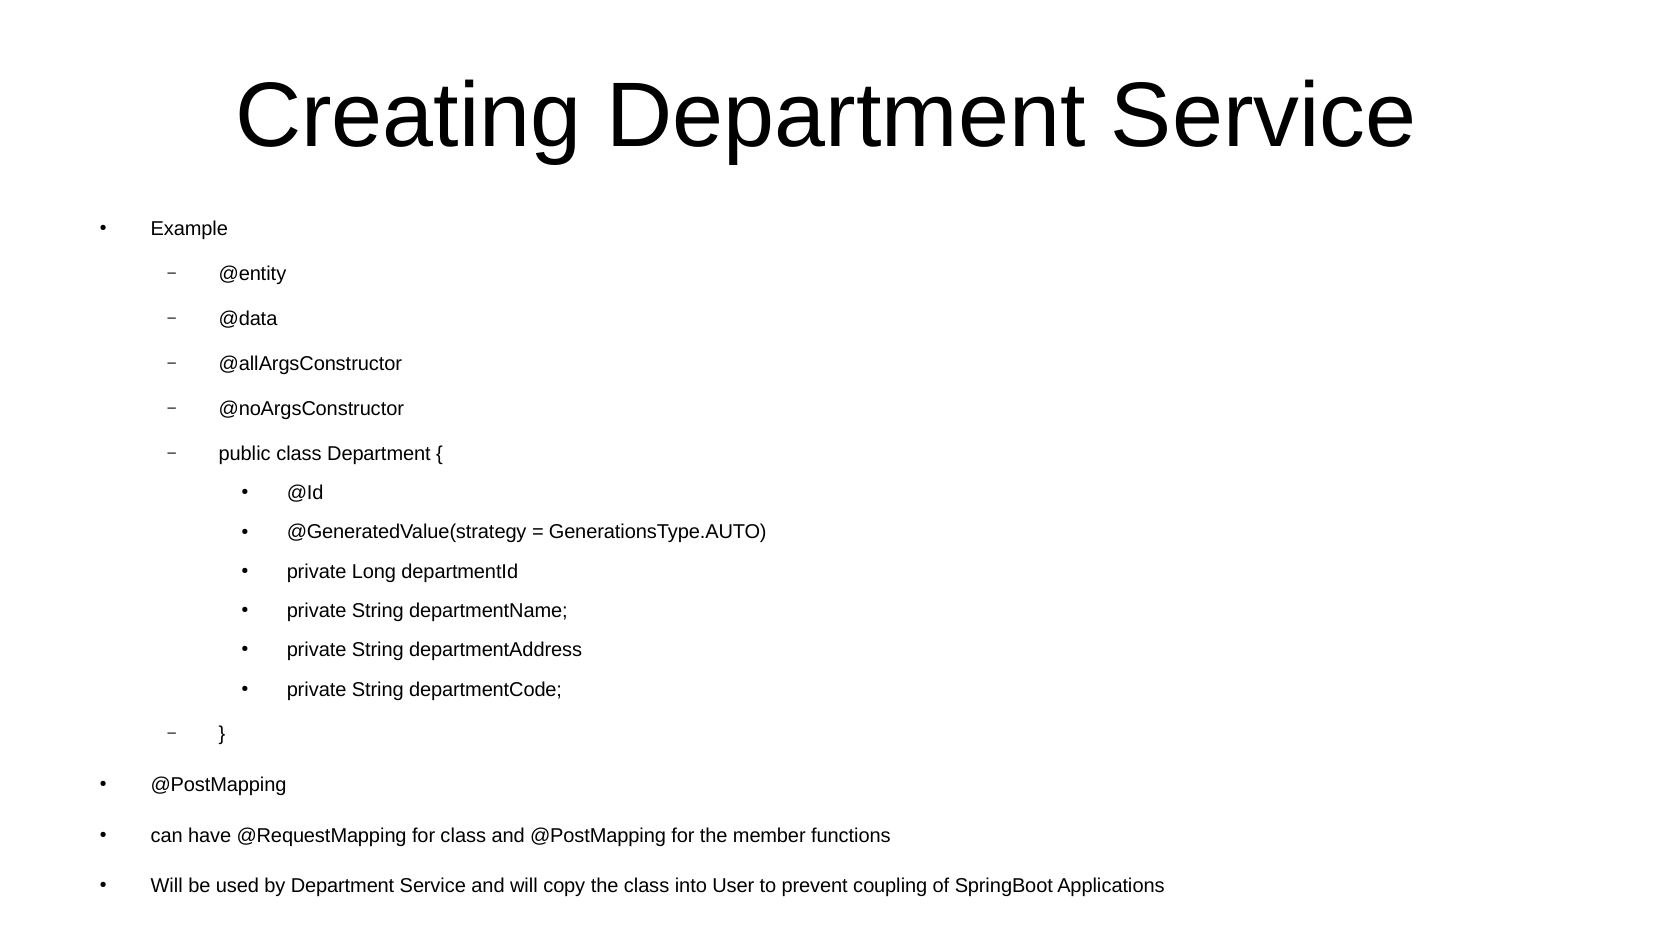

# Creating Department Service
Example
@entity
@data
@allArgsConstructor
@noArgsConstructor
public class Department {
@Id
@GeneratedValue(strategy = GenerationsType.AUTO)
private Long departmentId
private String departmentName;
private String departmentAddress
private String departmentCode;
}
@PostMapping
can have @RequestMapping for class and @PostMapping for the member functions
Will be used by Department Service and will copy the class into User to prevent coupling of SpringBoot Applications